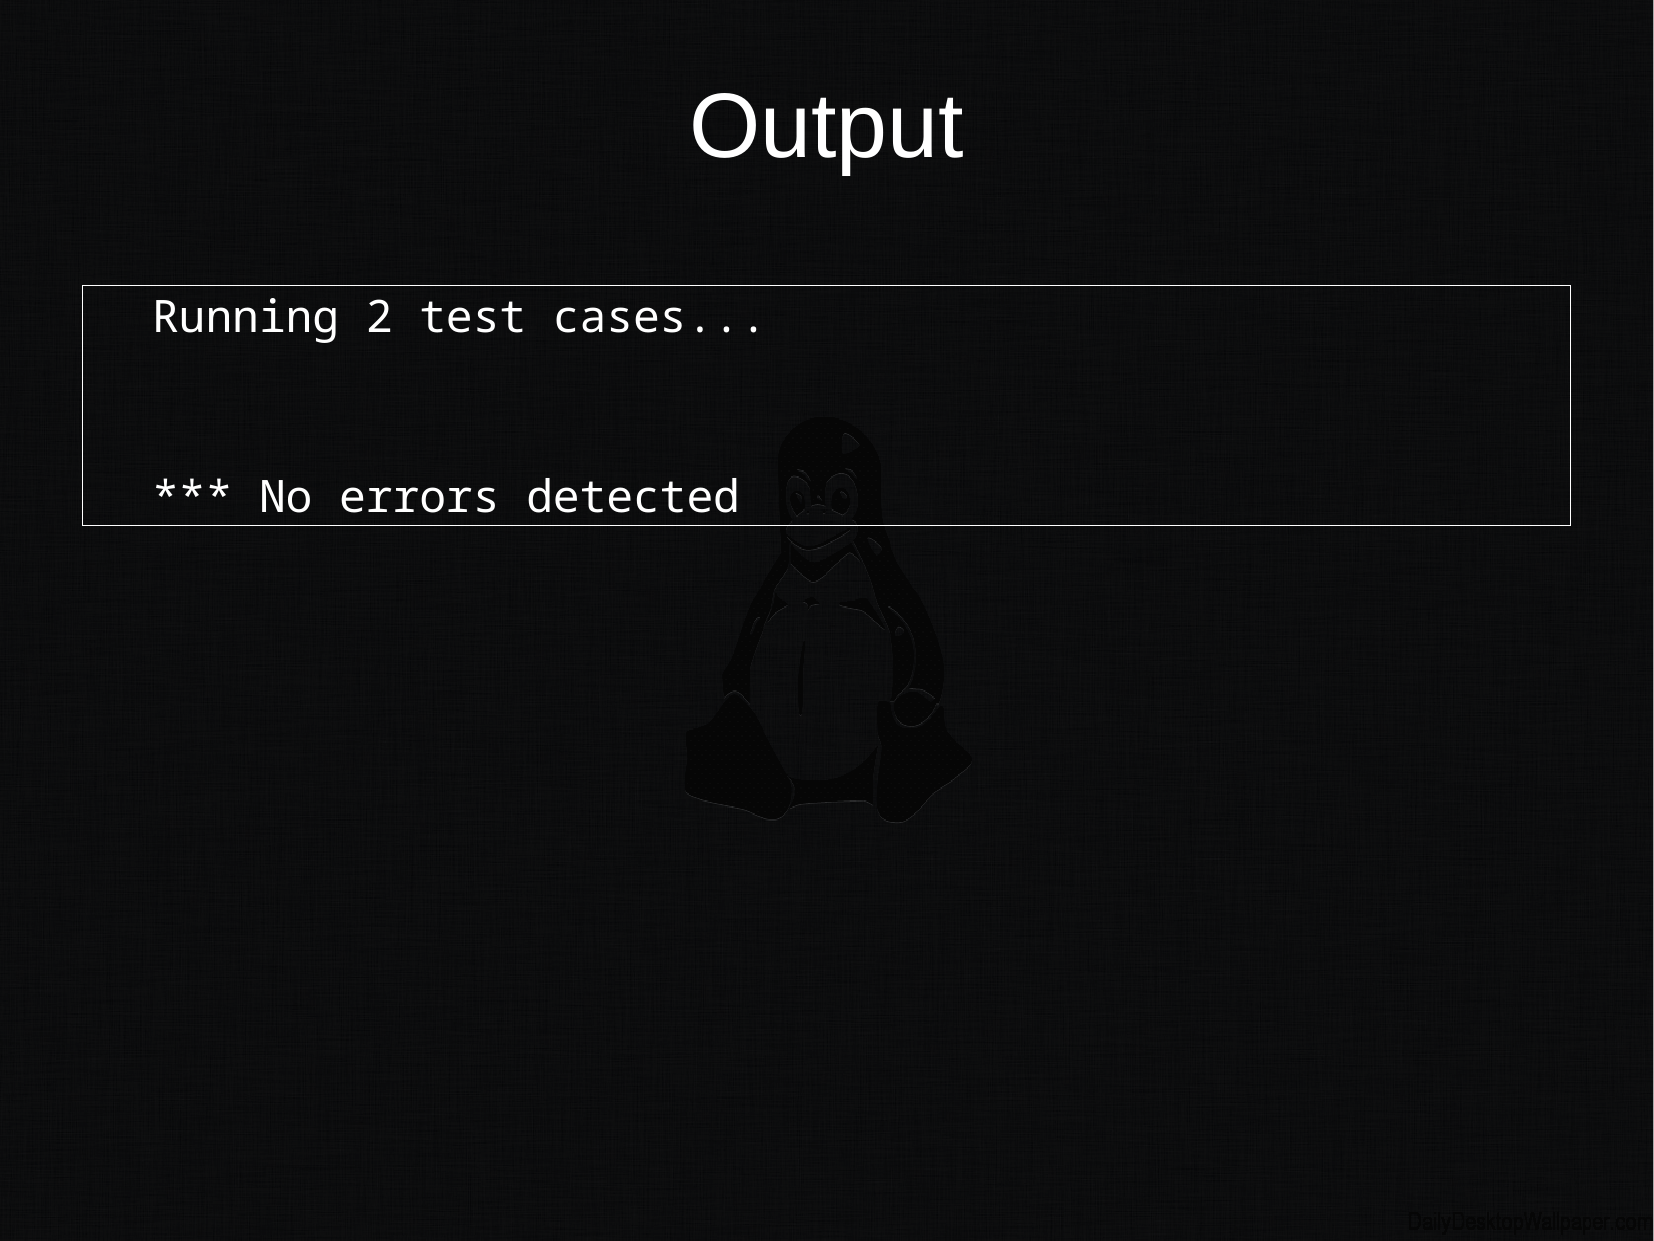

# Output
Running 2 test cases...
*** No errors detected